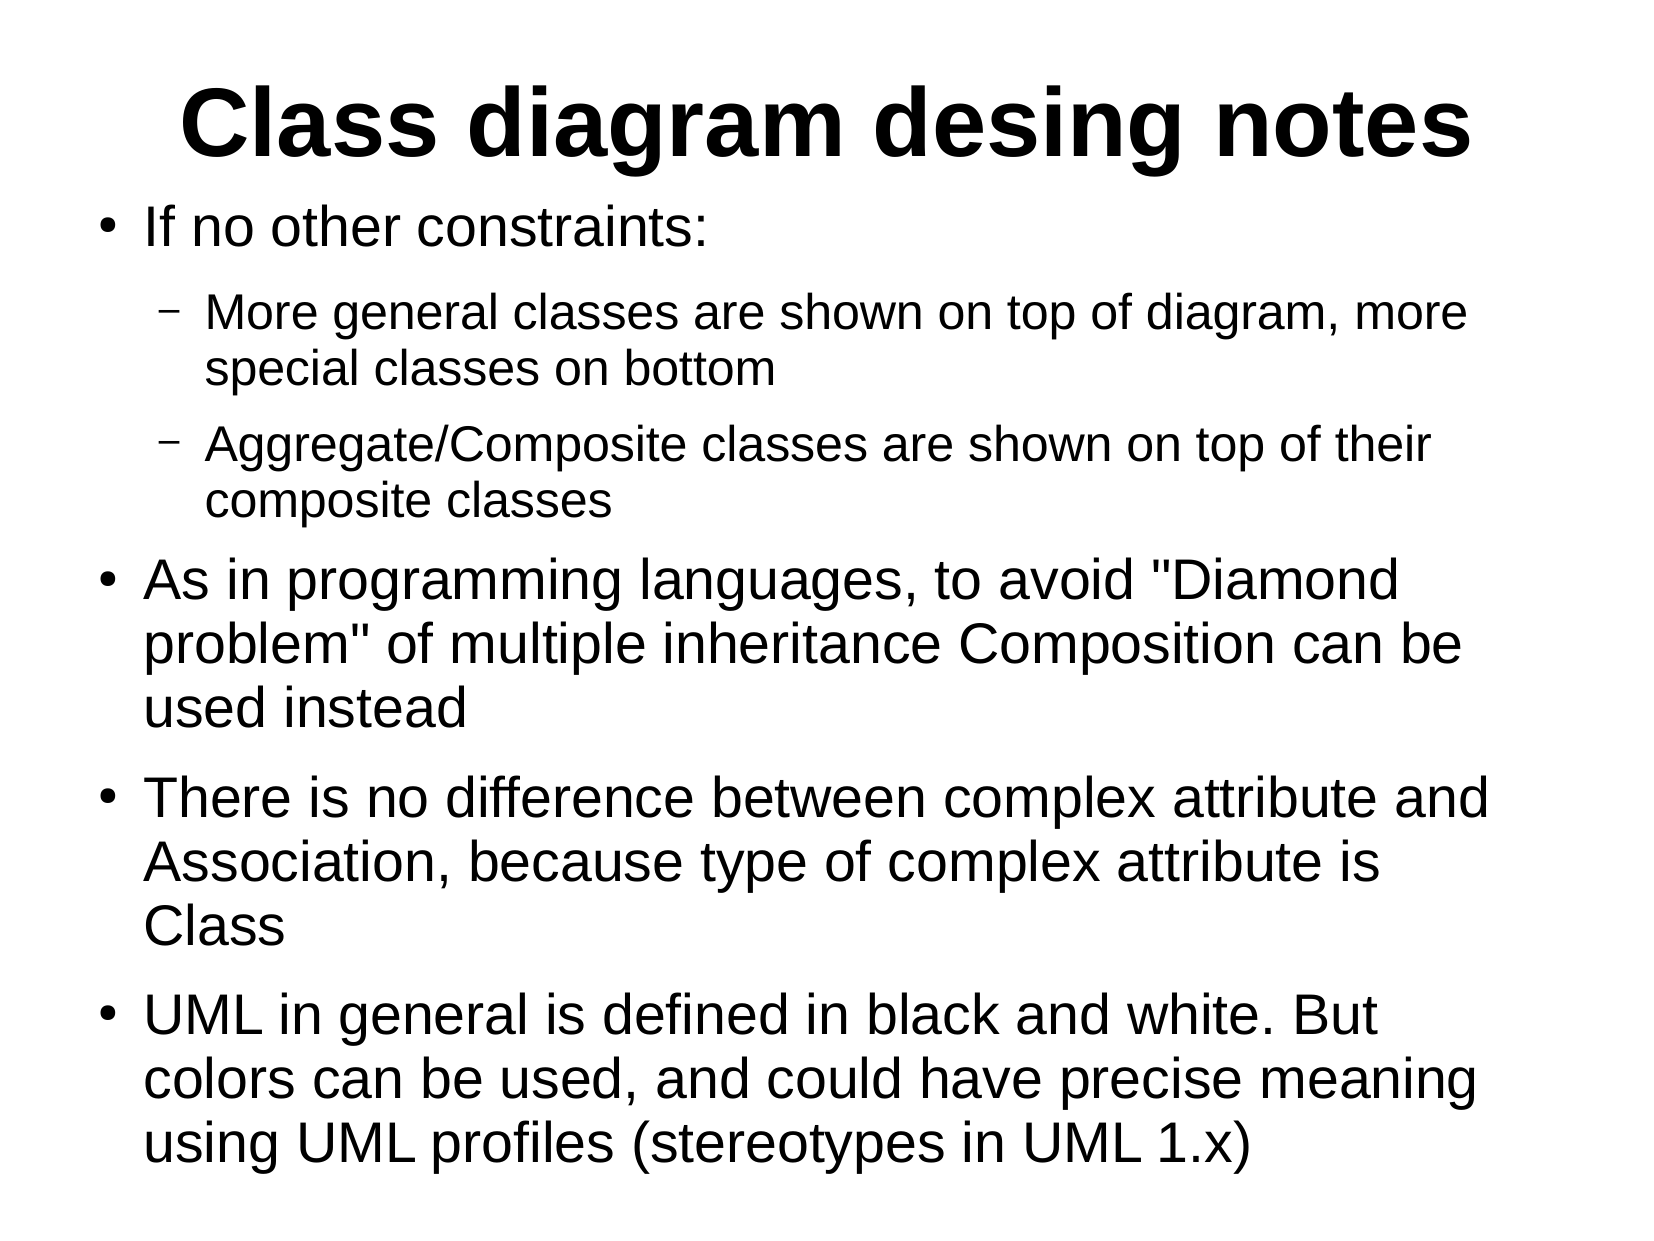

# Class diagram desing notes
If no other constraints:
More general classes are shown on top of diagram, more special classes on bottom
Aggregate/Composite classes are shown on top of their composite classes
As in programming languages, to avoid "Diamond problem" of multiple inheritance Composition can be used instead
There is no difference between complex attribute and Association, because type of complex attribute is Class
UML in general is defined in black and white. But colors can be used, and could have precise meaning using UML profiles (stereotypes in UML 1.x)